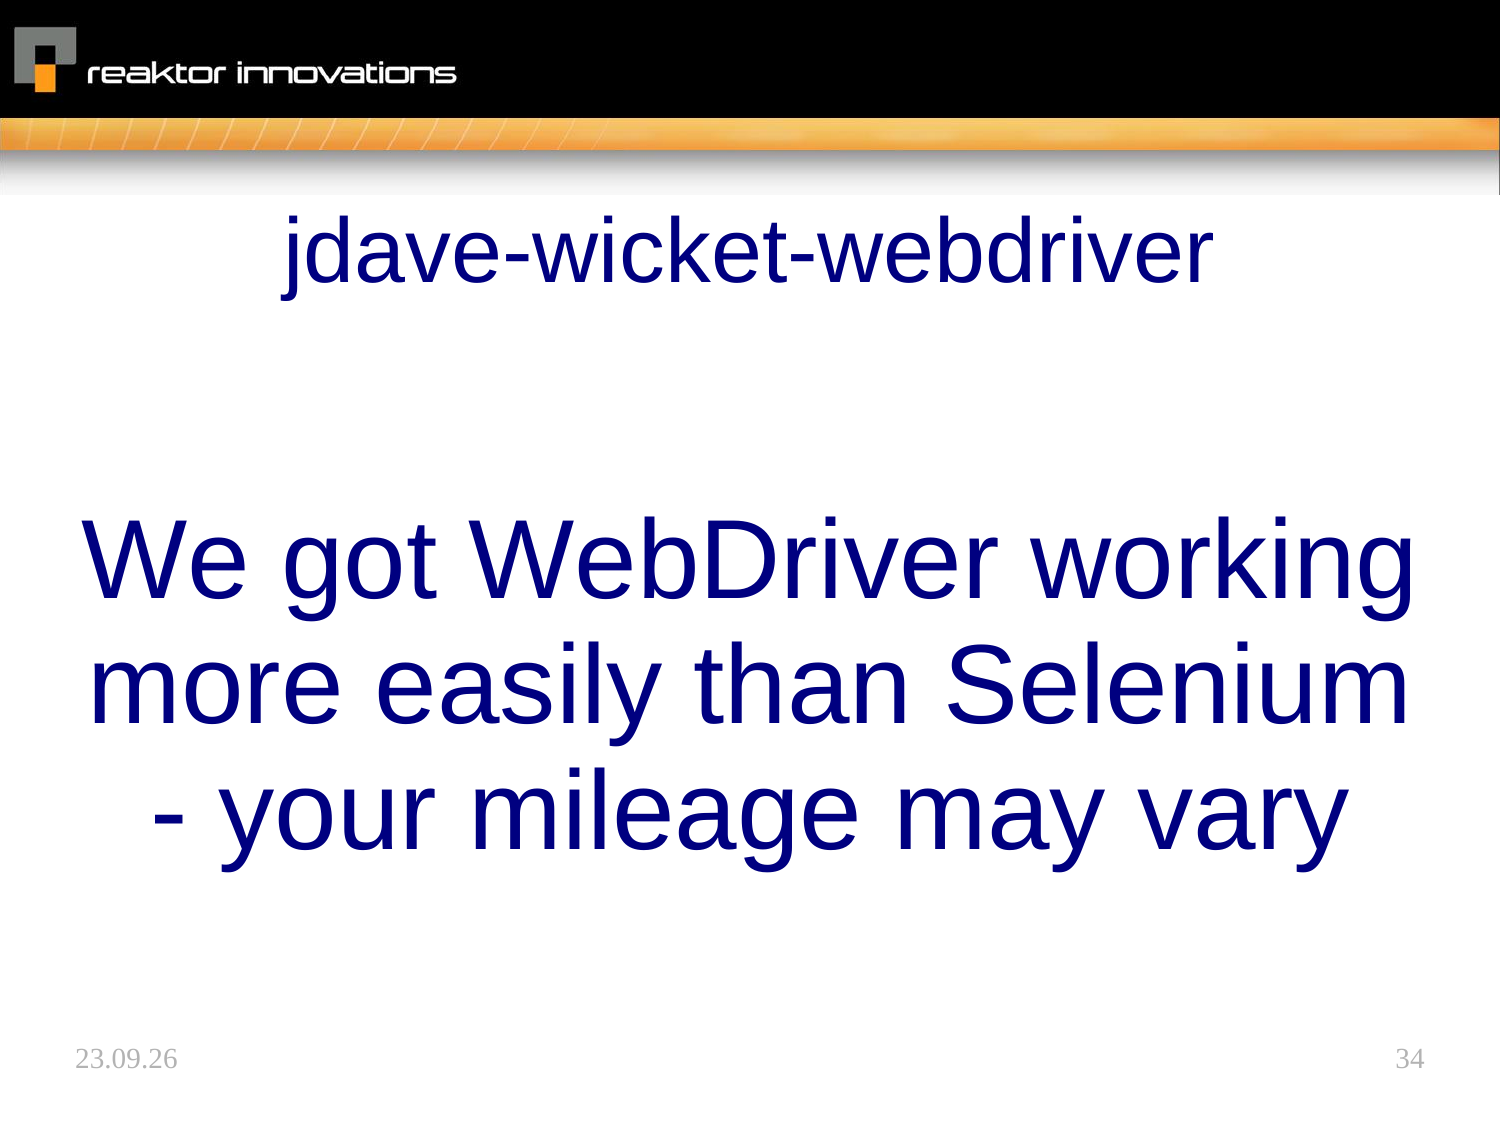

# jdave-wicket-webdriver
We got WebDriver working more easily than Selenium
- your mileage may vary
34